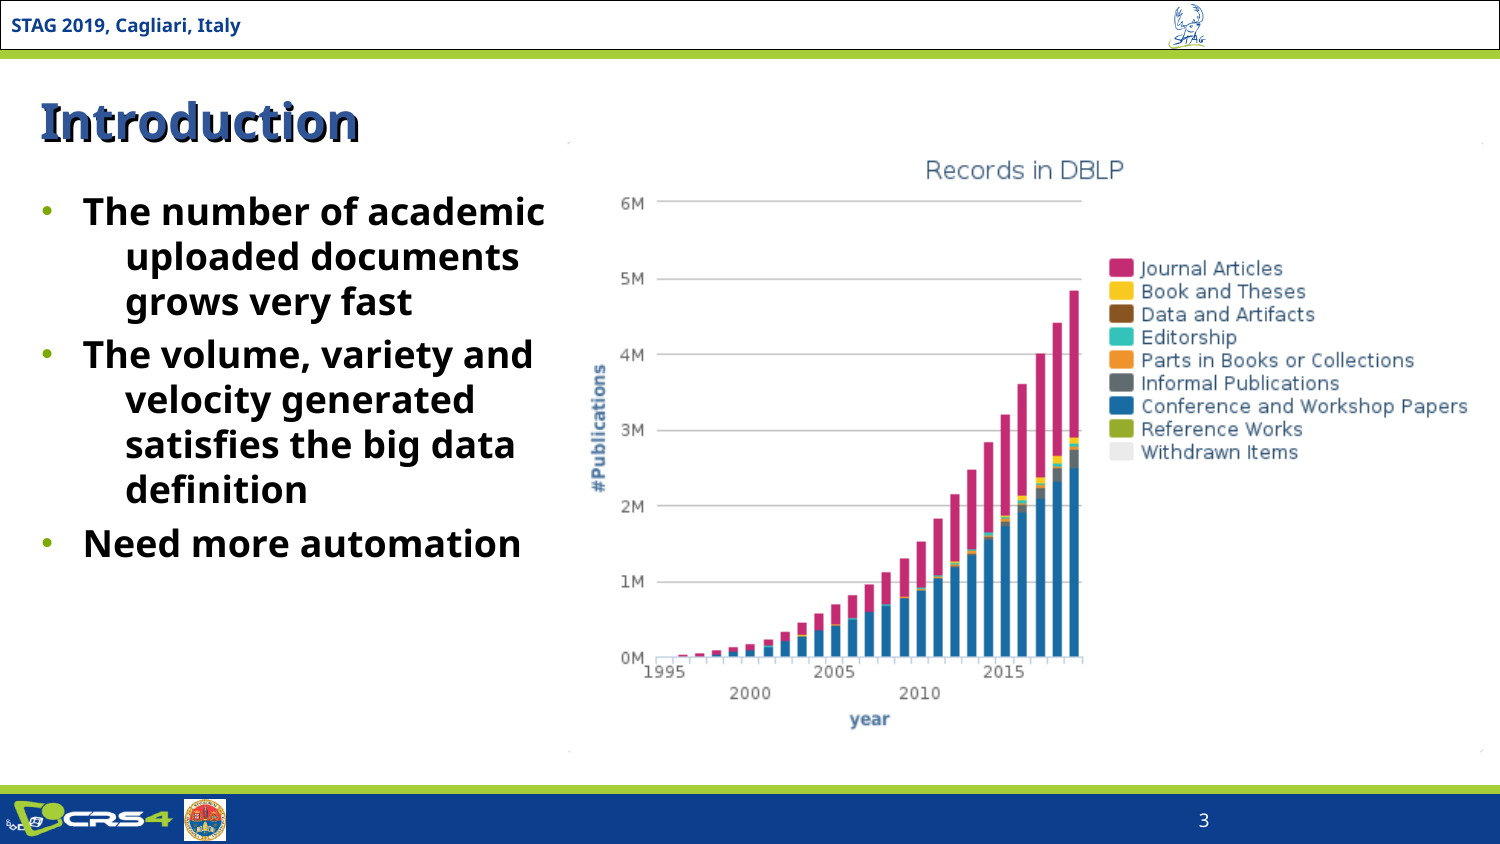

# Introduction
The number of academic uploaded documents grows very fast
The volume, variety and velocity generated satisfies the big data definition
Need more automation